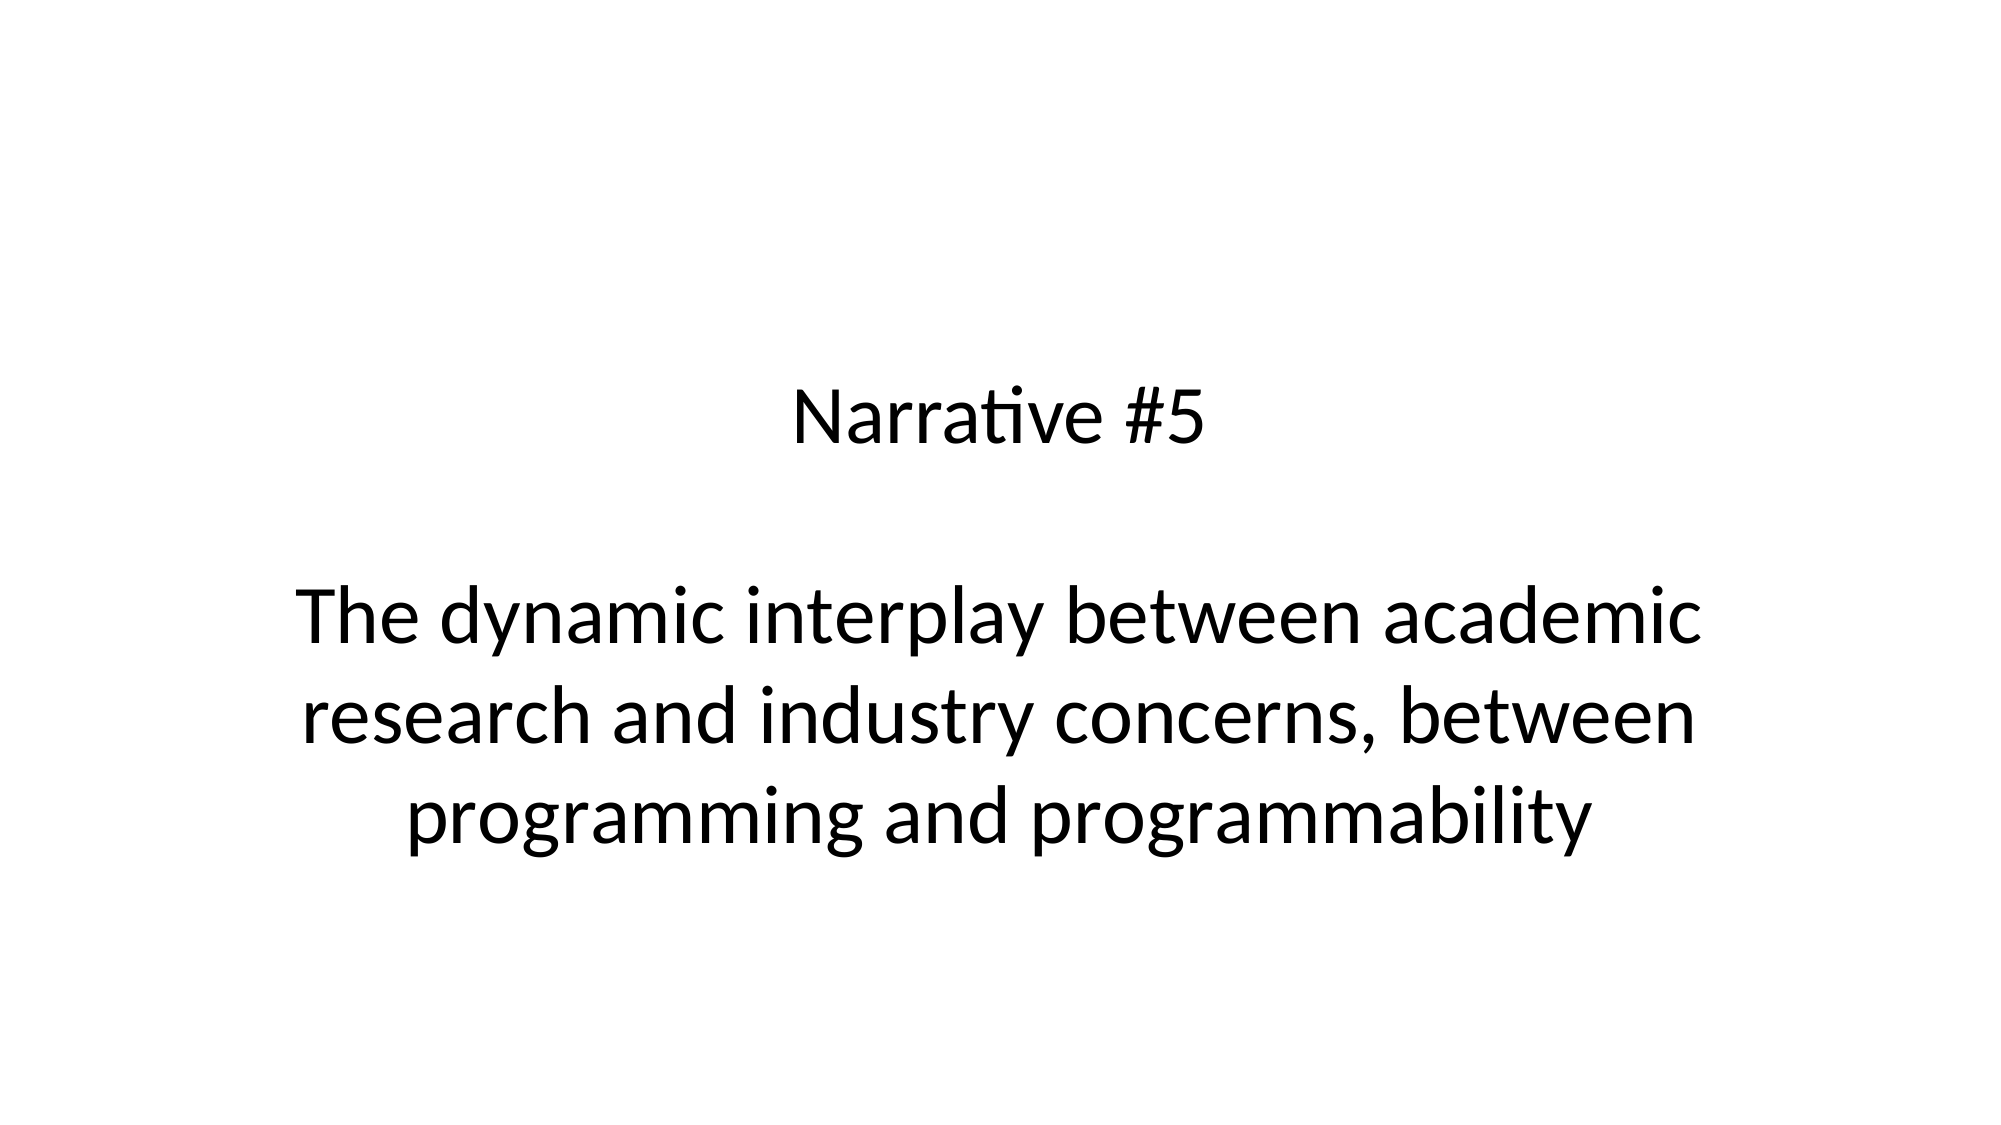

Narrative #5
The dynamic interplay between academic research and industry concerns, between programming and programmability